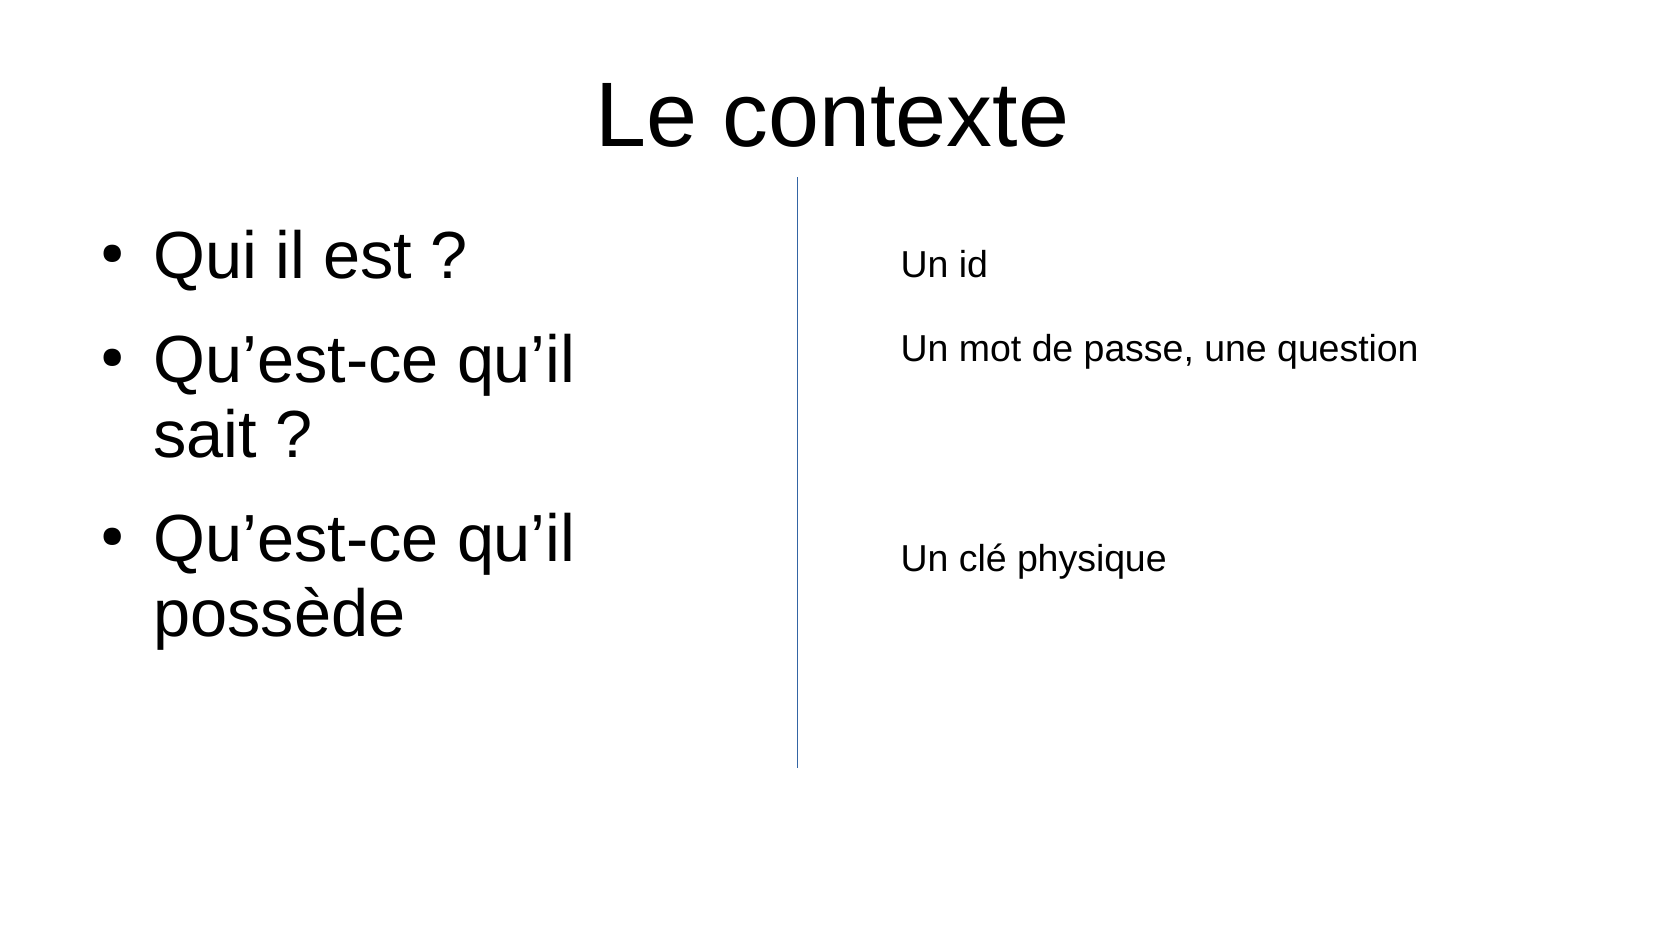

# Le contexte
Qui il est ?
Qu’est-ce qu’il sait ?
Qu’est-ce qu’il possède
Un id
Un mot de passe, une question
Un clé physique